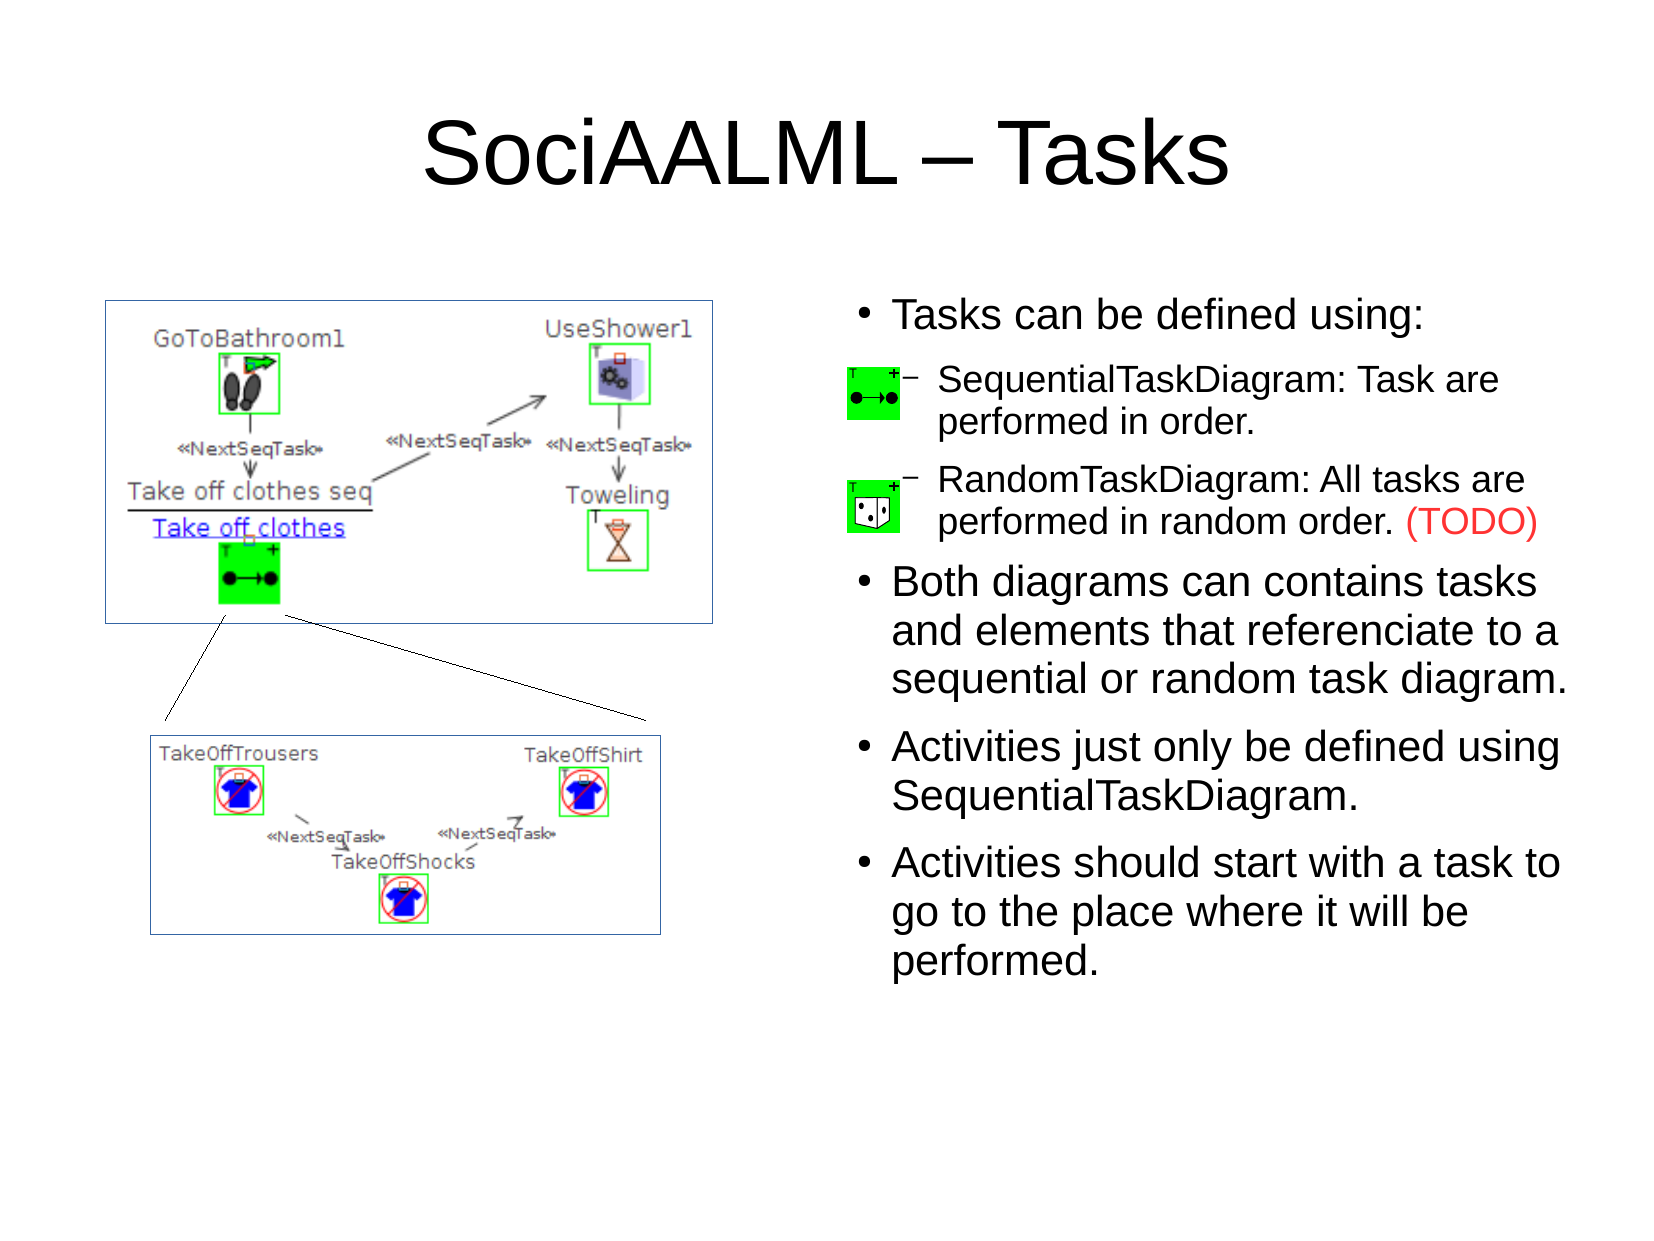

# SociAALML – Tasks
Tasks can be defined using:
SequentialTaskDiagram: Task are performed in order.
RandomTaskDiagram: All tasks are performed in random order. (TODO)
Both diagrams can contains tasks and elements that referenciate to a sequential or random task diagram.
Activities just only be defined using SequentialTaskDiagram.
Activities should start with a task to go to the place where it will be performed.